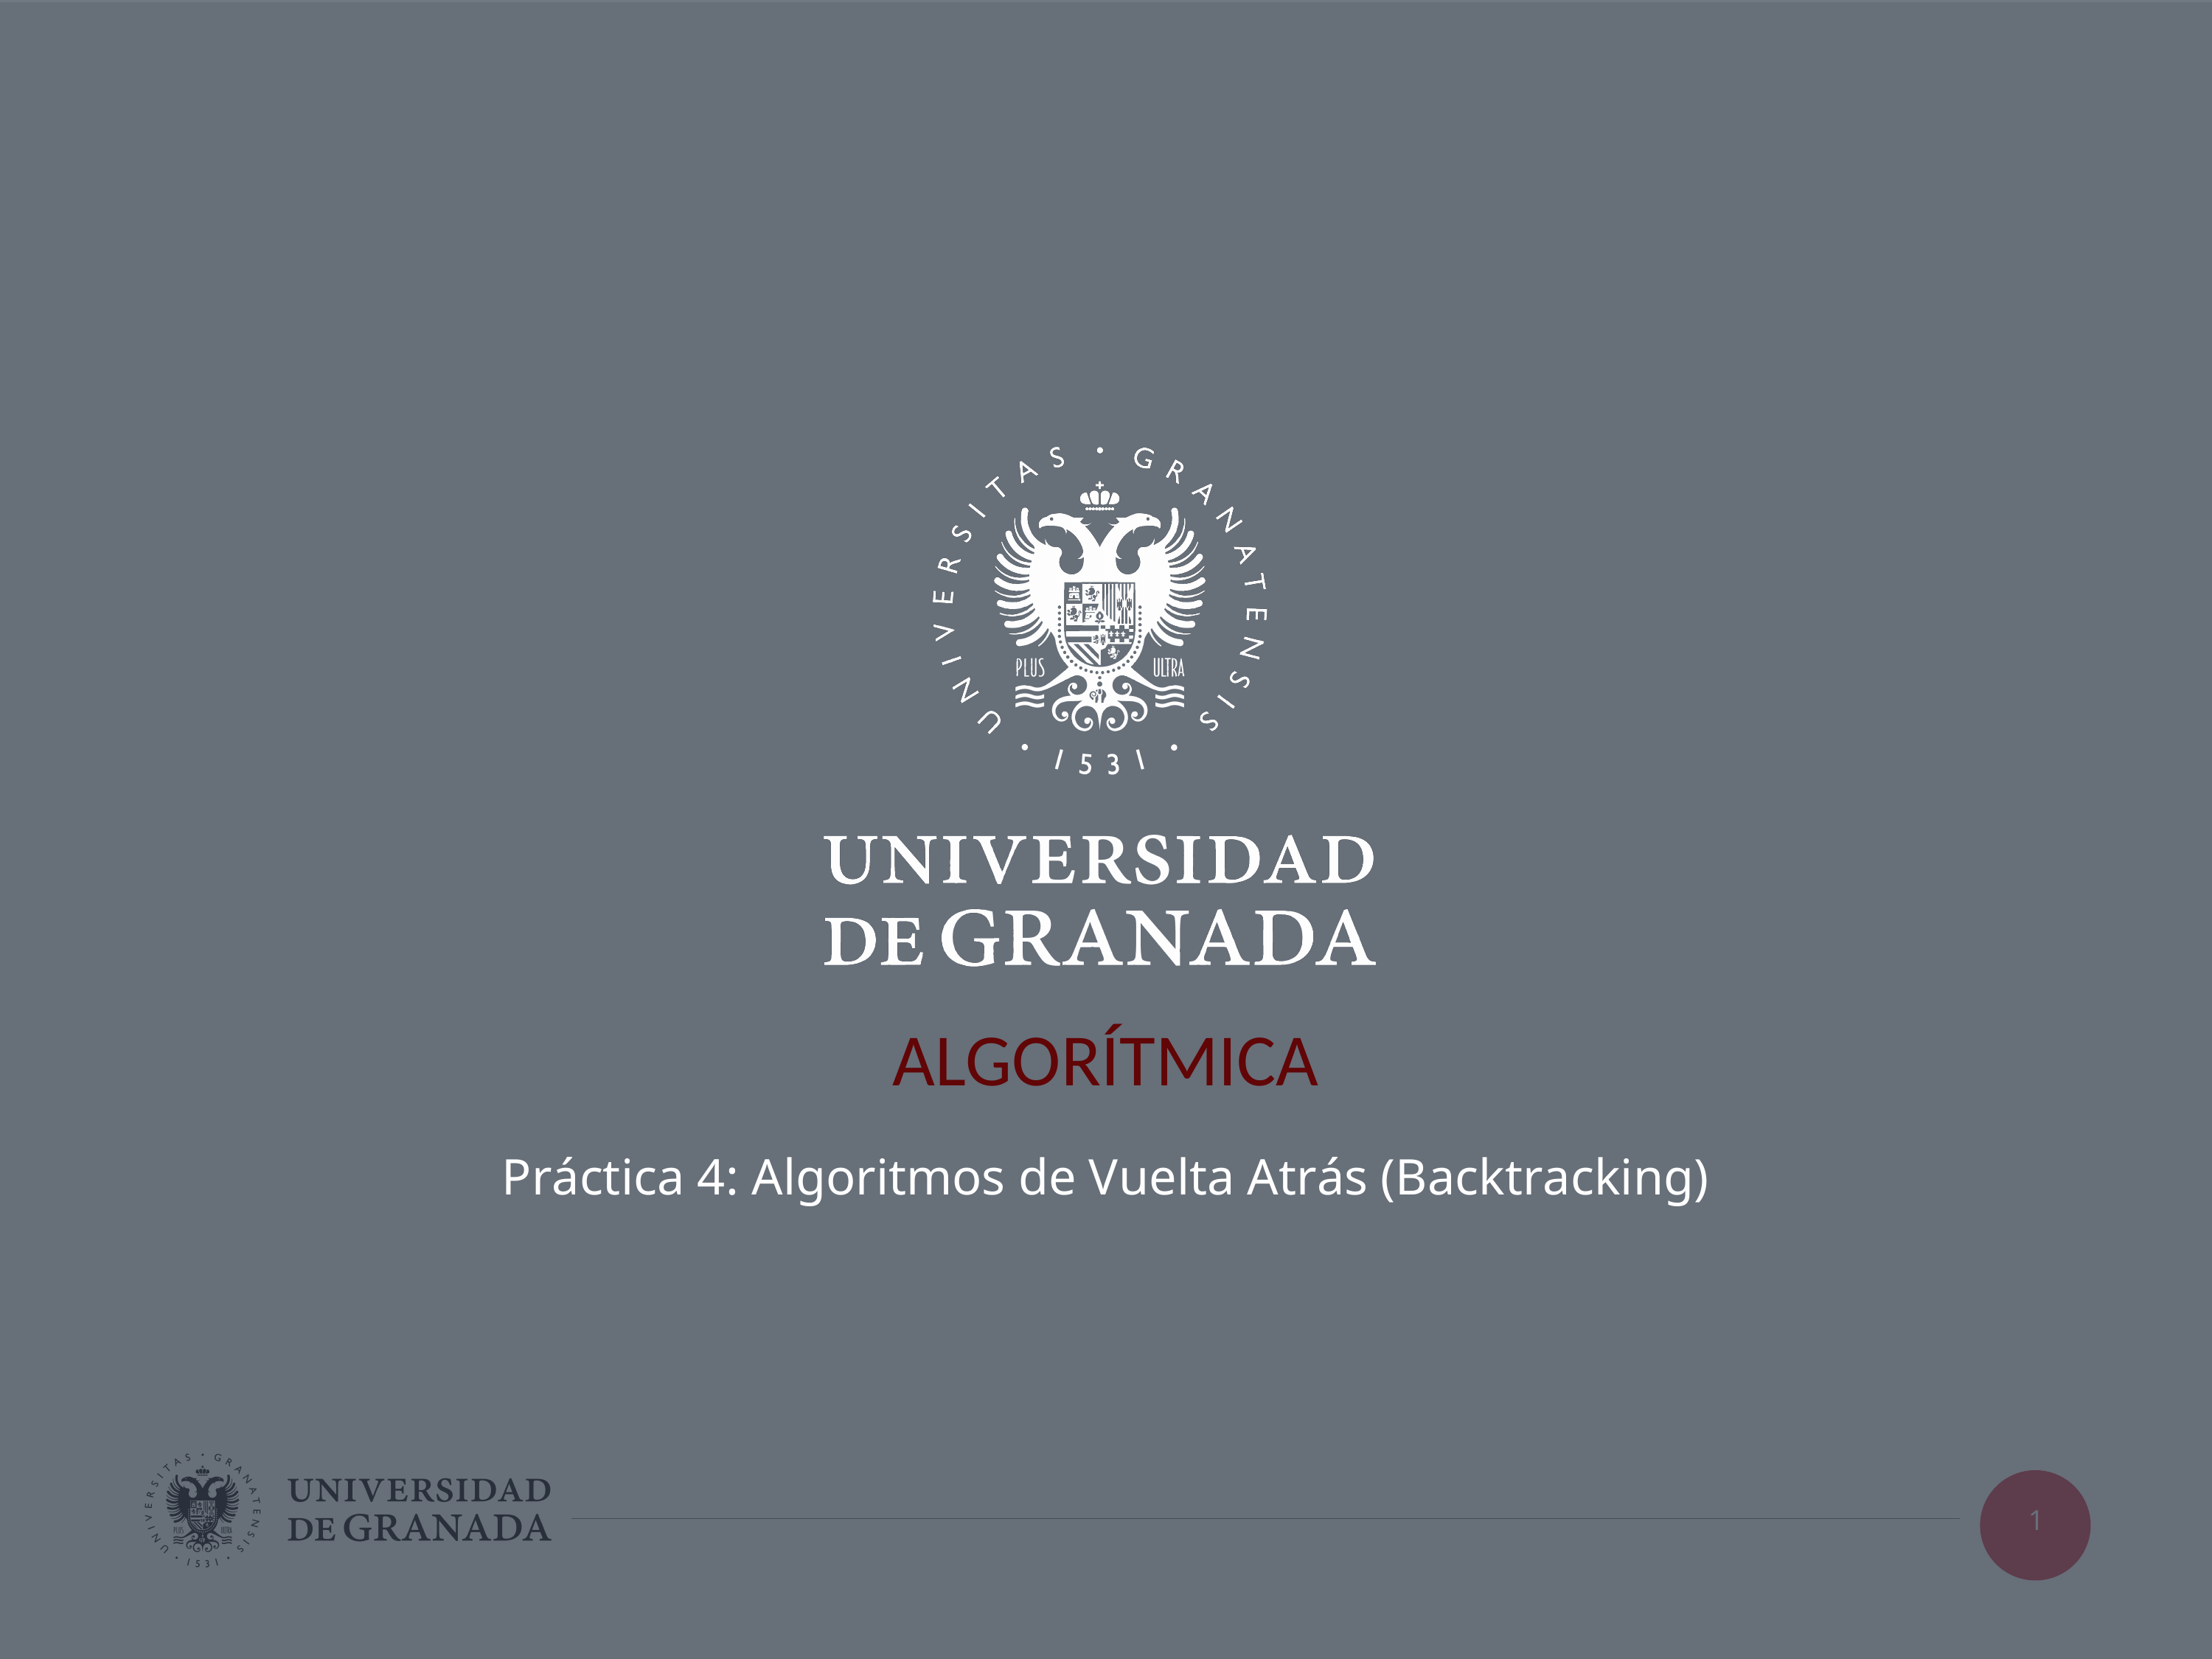

#
ALGORÍTMICA
Práctica 4: Algoritmos de Vuelta Atrás (Backtracking)